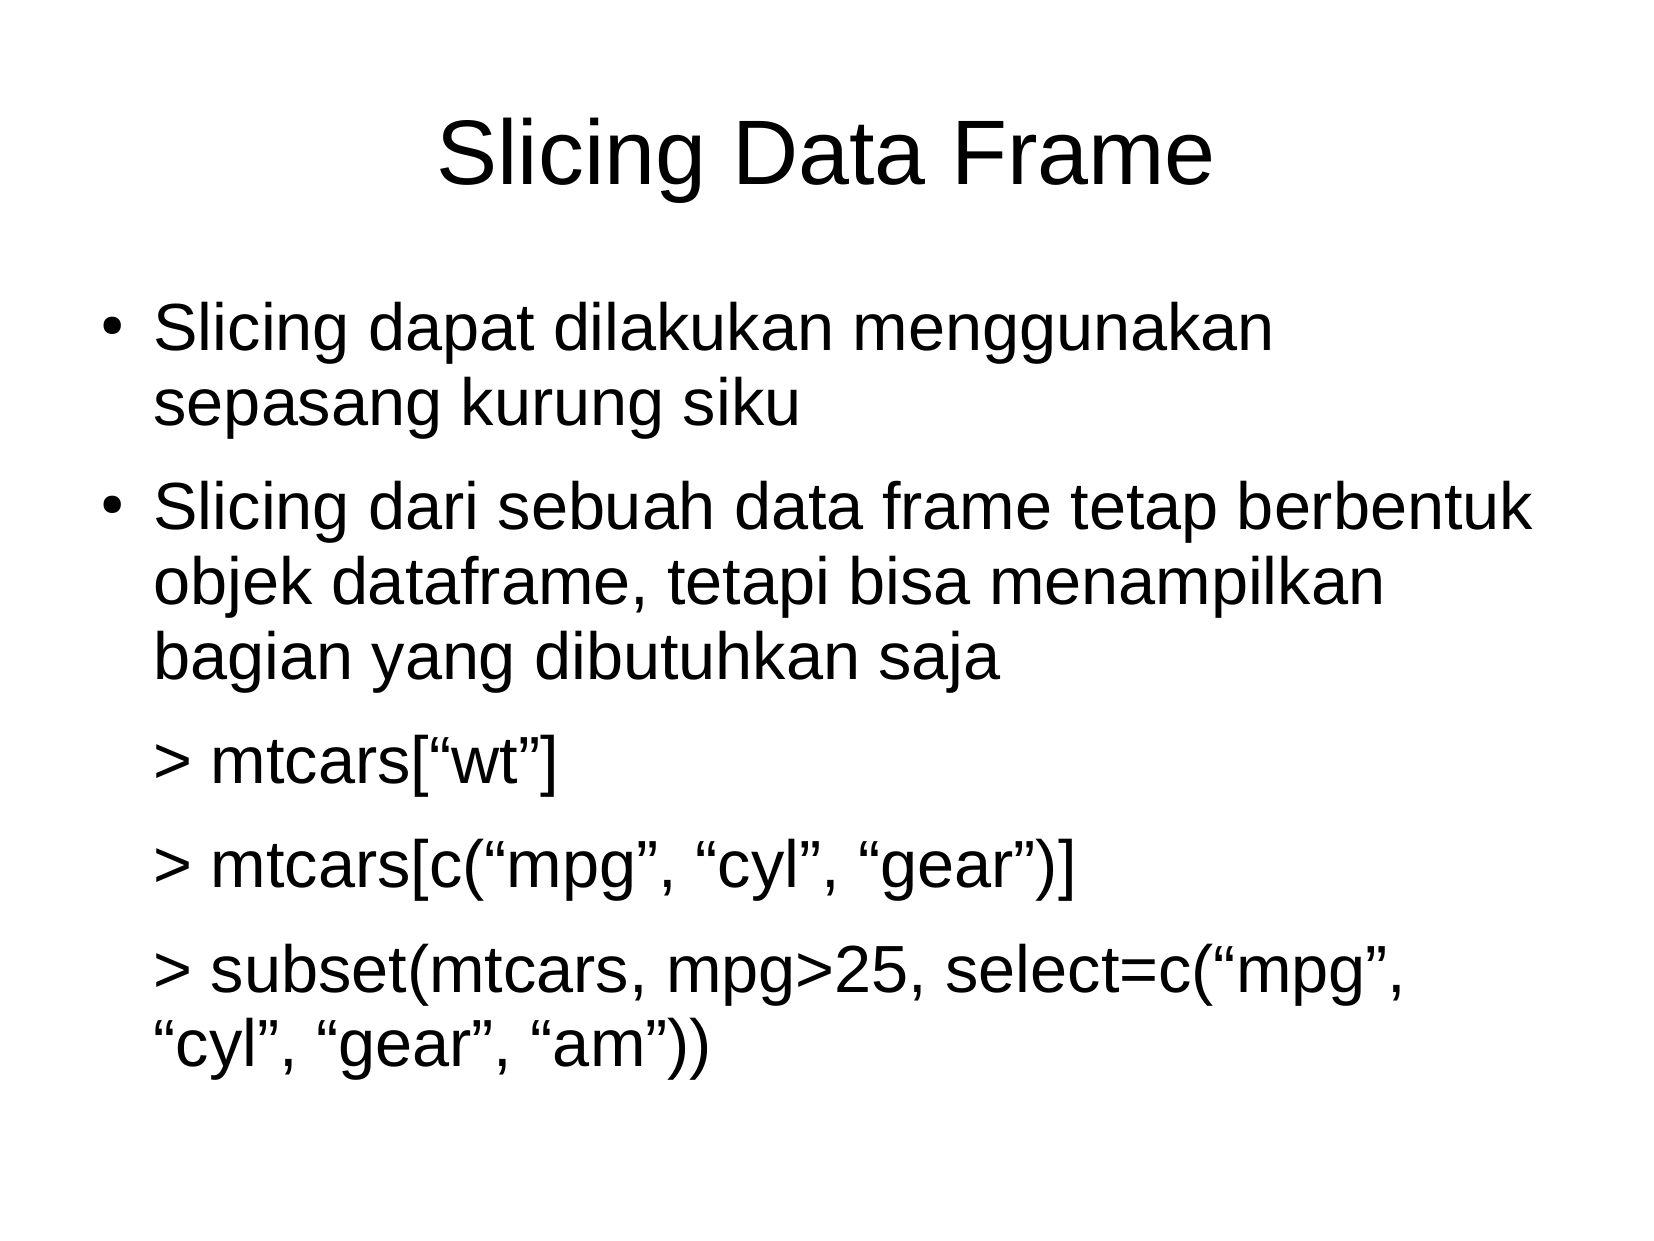

# Slicing Data Frame
Slicing dapat dilakukan menggunakan sepasang kurung siku
Slicing dari sebuah data frame tetap berbentuk objek dataframe, tetapi bisa menampilkan bagian yang dibutuhkan saja
> mtcars[“wt”]
> mtcars[c(“mpg”, “cyl”, “gear”)]
> subset(mtcars, mpg>25, select=c(“mpg”, “cyl”, “gear”, “am”))